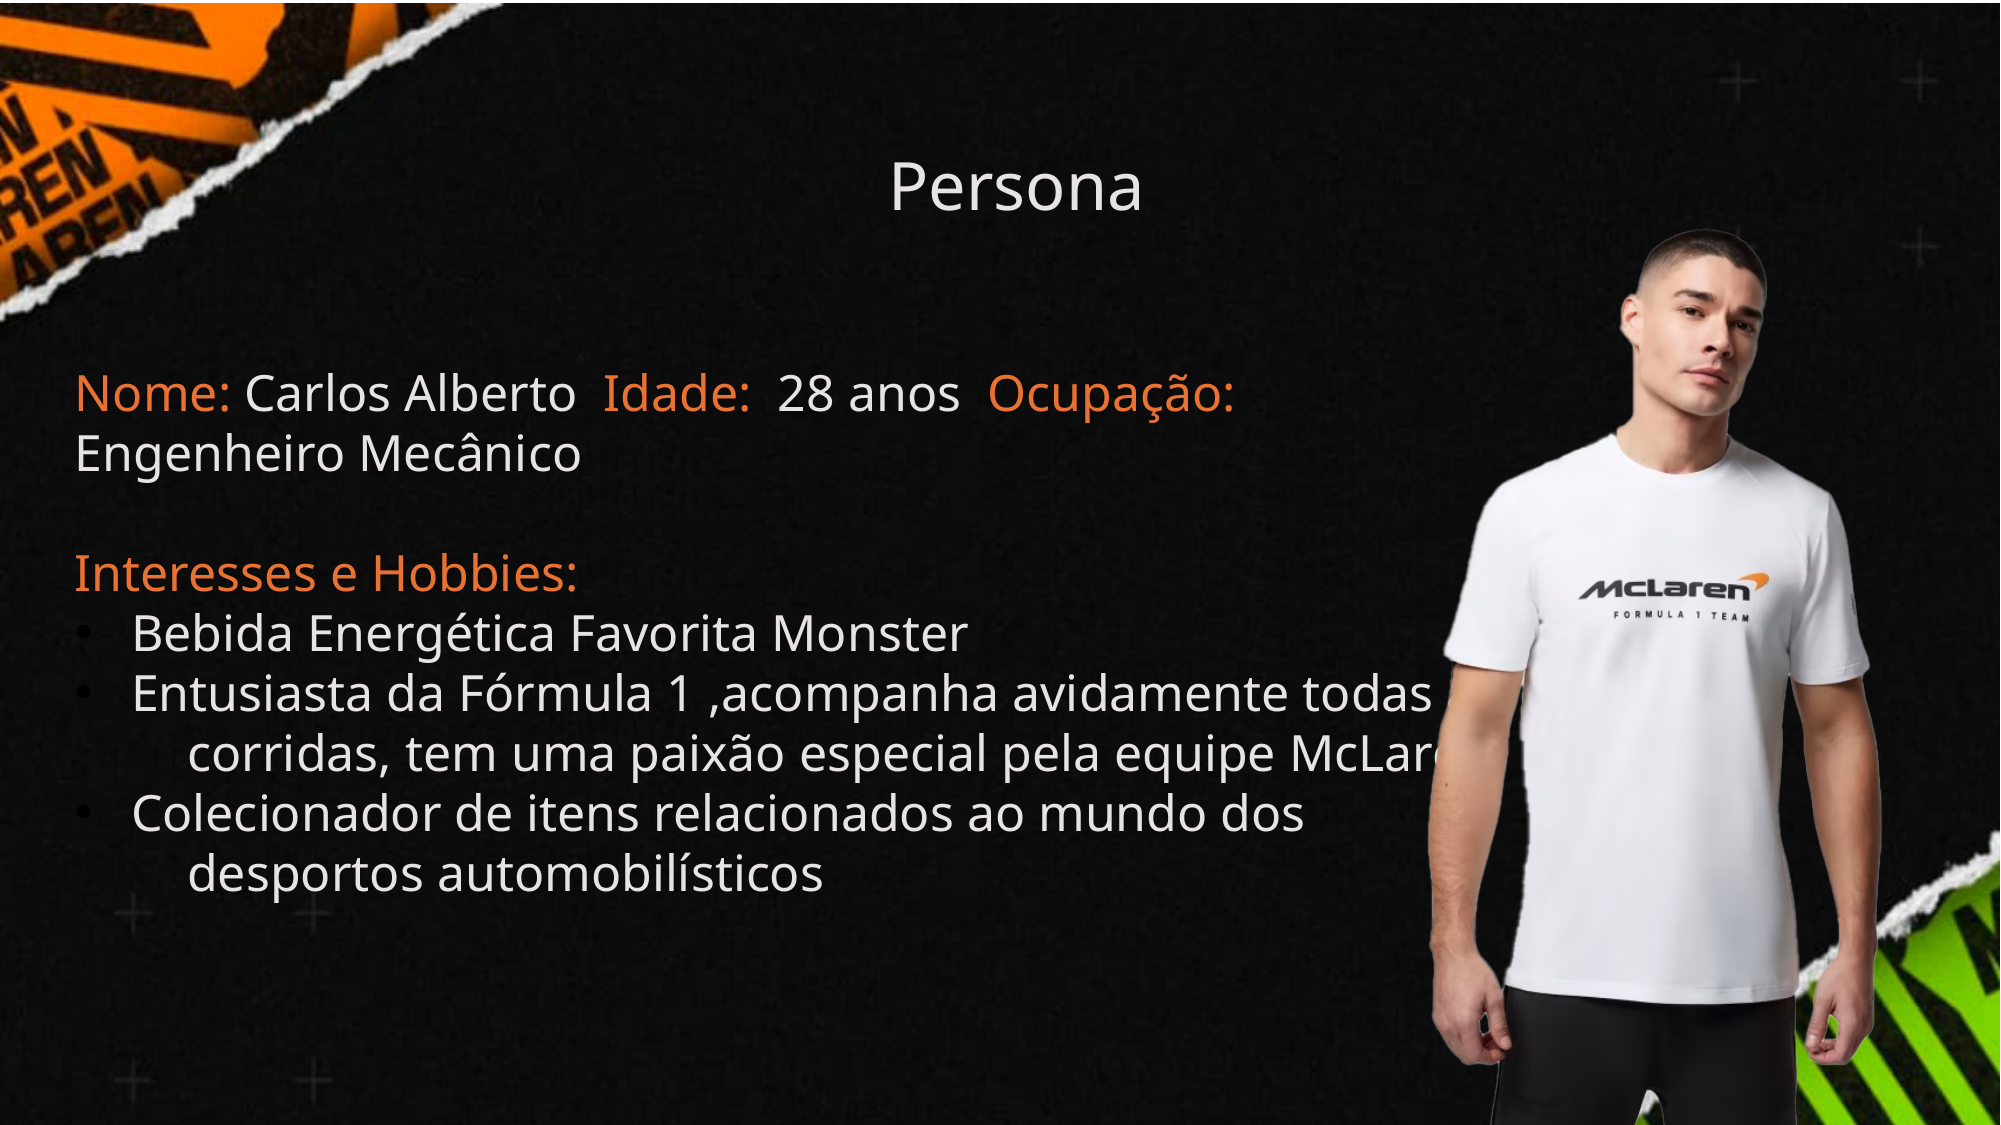

Persona
#
Nome: Carlos Alberto Idade: 28 anos Ocupação: Engenheiro Mecânico
Interesses e Hobbies:
Bebida Energética Favorita Monster
Entusiasta da Fórmula 1 ,acompanha avidamente todas as corridas, tem uma paixão especial pela equipe McLaren.
Colecionador de itens relacionados ao mundo dos desportos automobilísticos